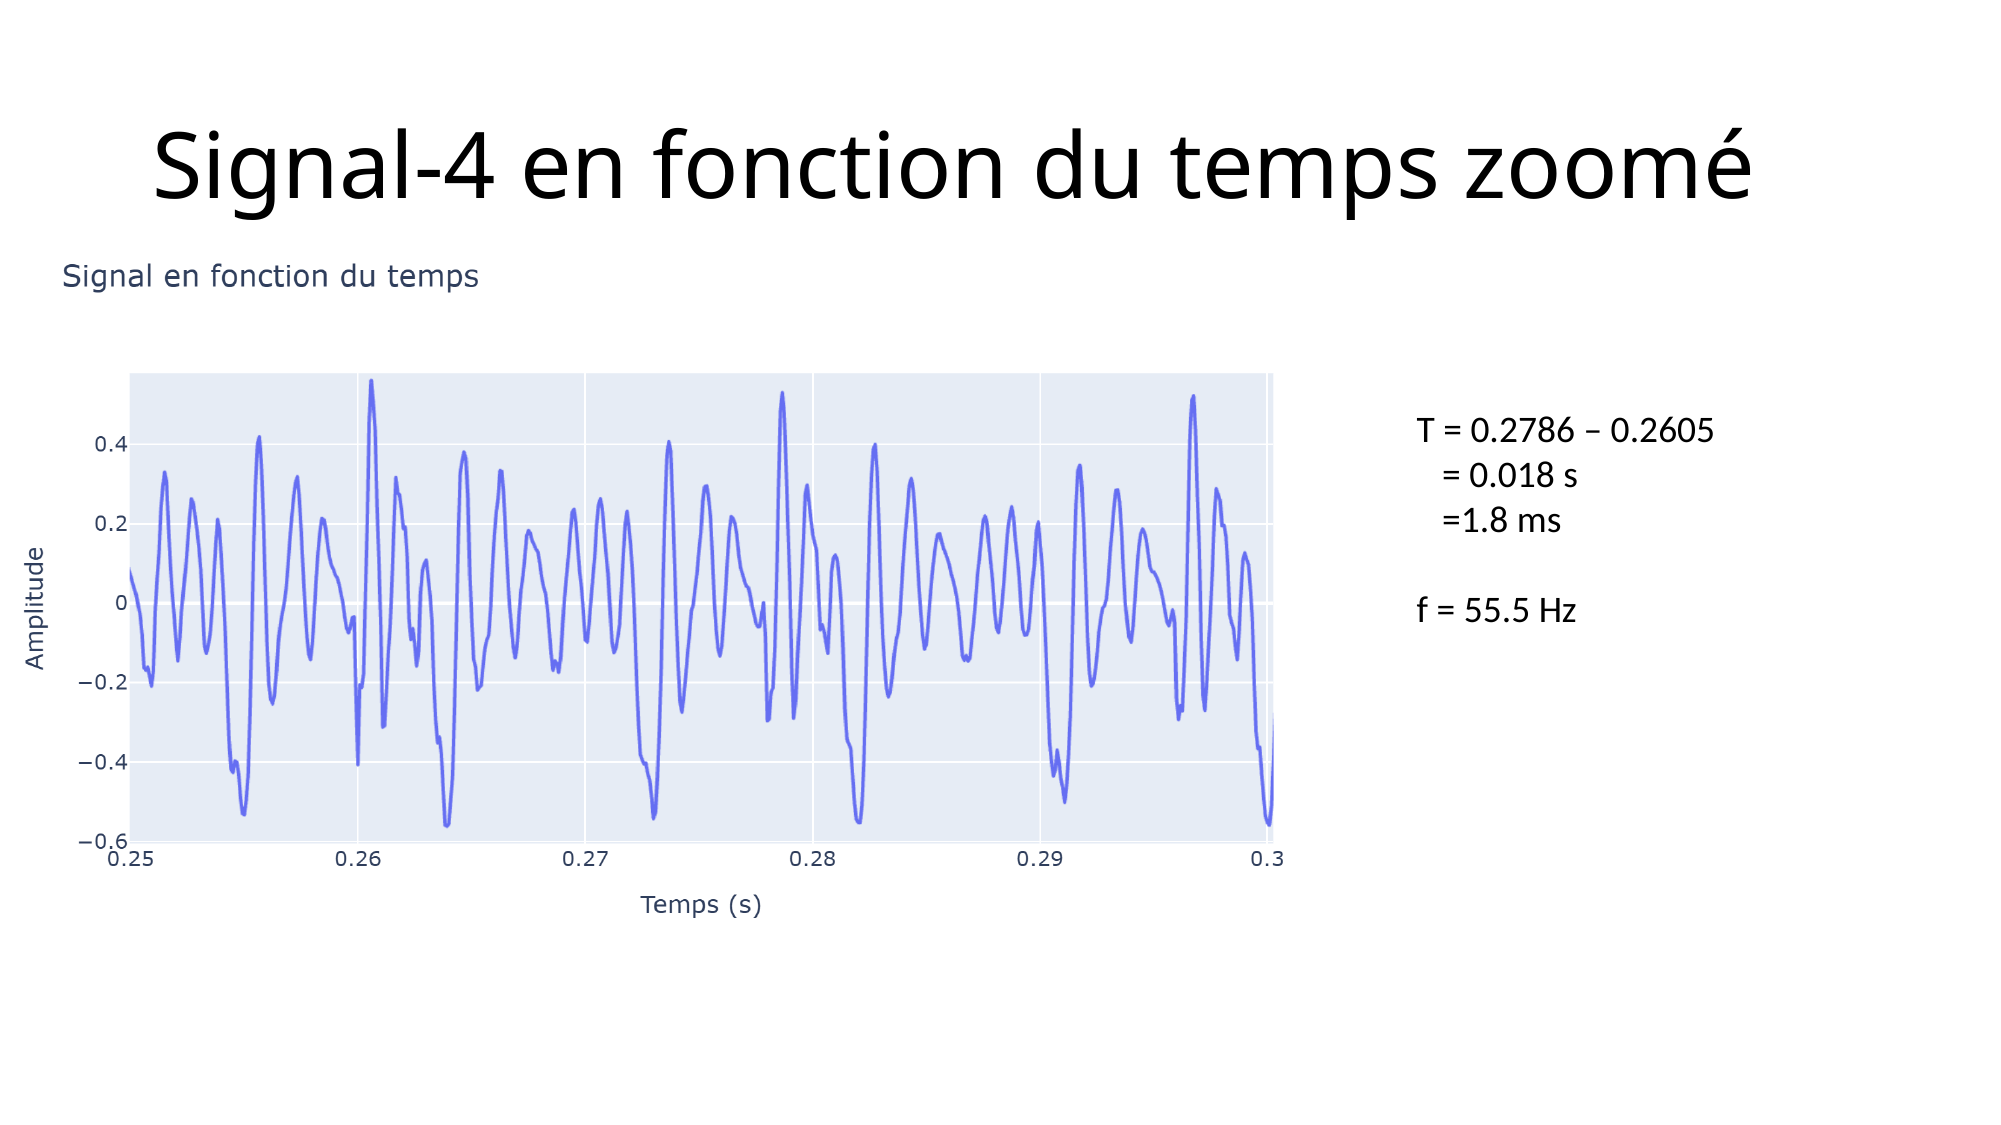

# Signal-4 en fonction du temps zoomé
T = 0.2786 – 0.2605
 = 0.018 s
 =1.8 ms
f = 55.5 Hz